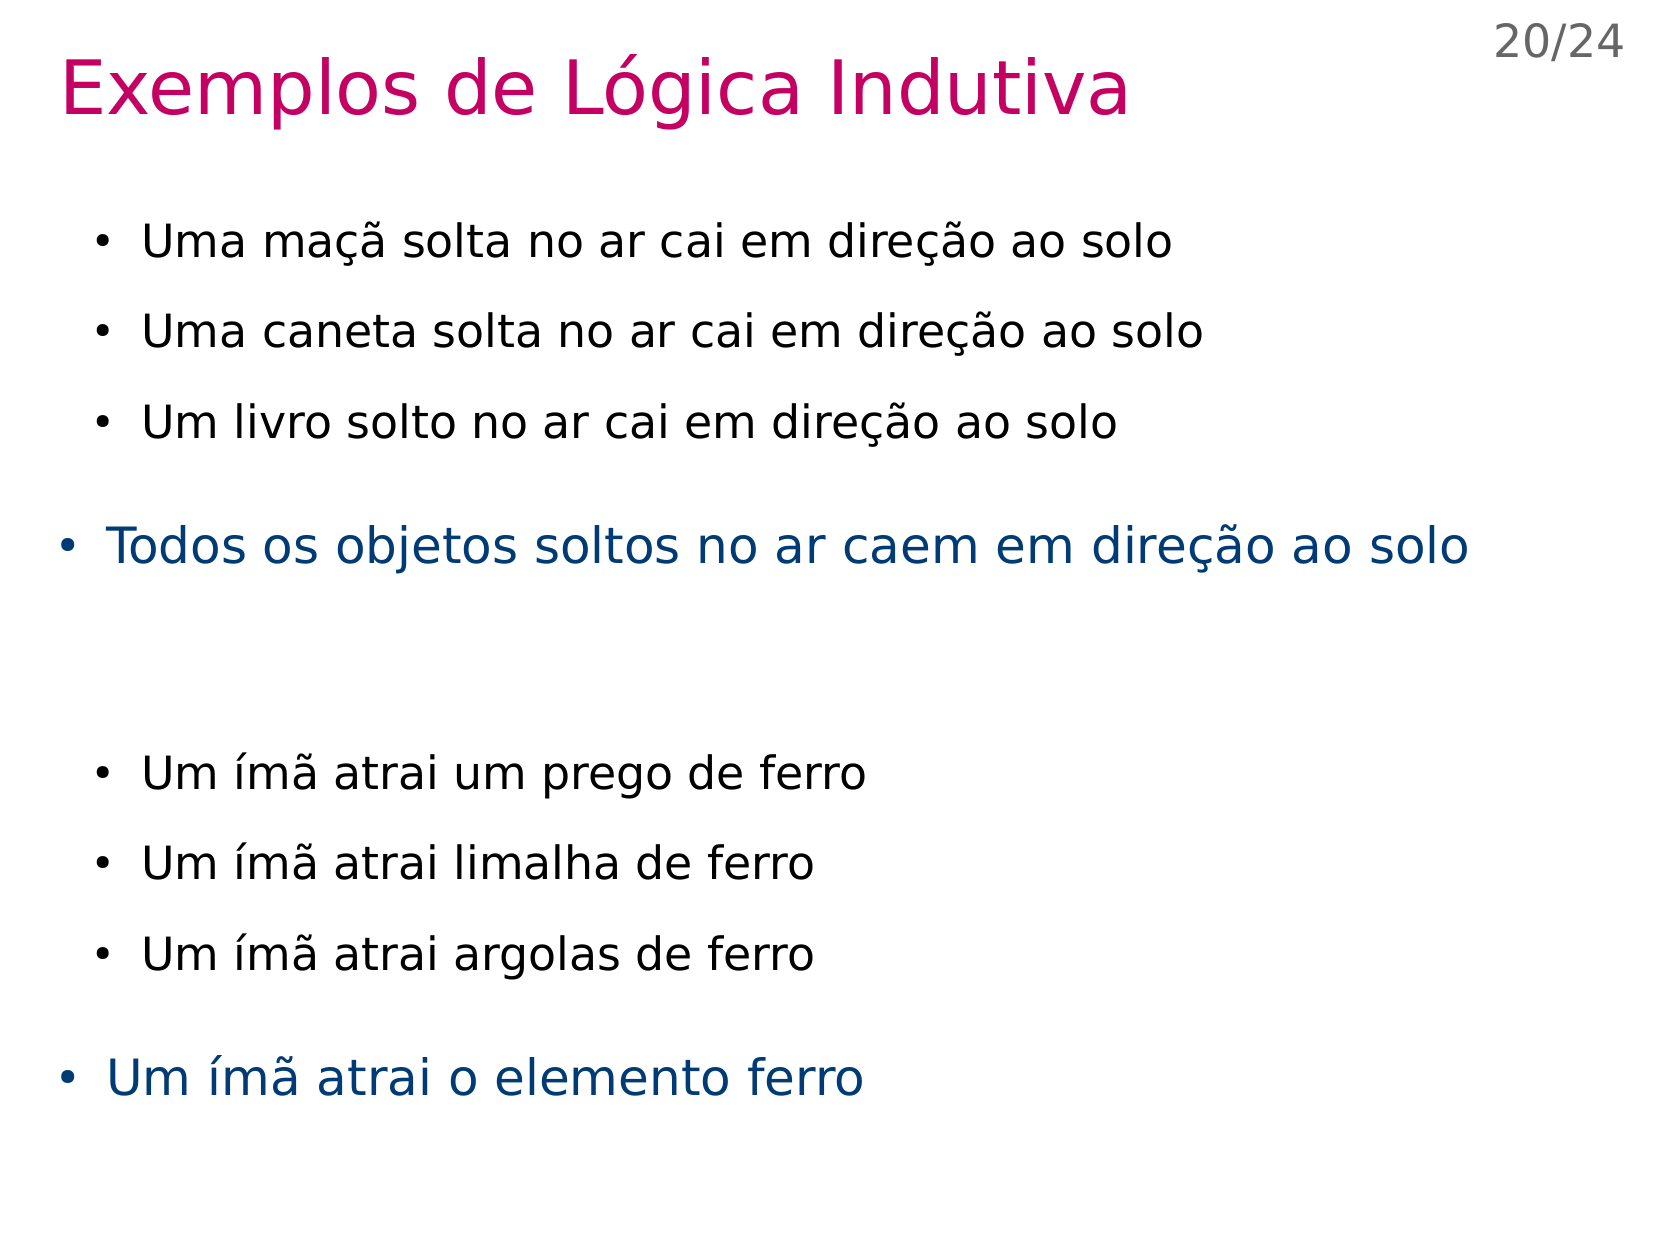

20
# Exemplos de Lógica Indutiva
Uma maçã solta no ar cai em direção ao solo
Uma caneta solta no ar cai em direção ao solo
Um livro solto no ar cai em direção ao solo
Todos os objetos soltos no ar caem em direção ao solo
Um ímã atrai um prego de ferro
Um ímã atrai limalha de ferro
Um ímã atrai argolas de ferro
Um ímã atrai o elemento ferro